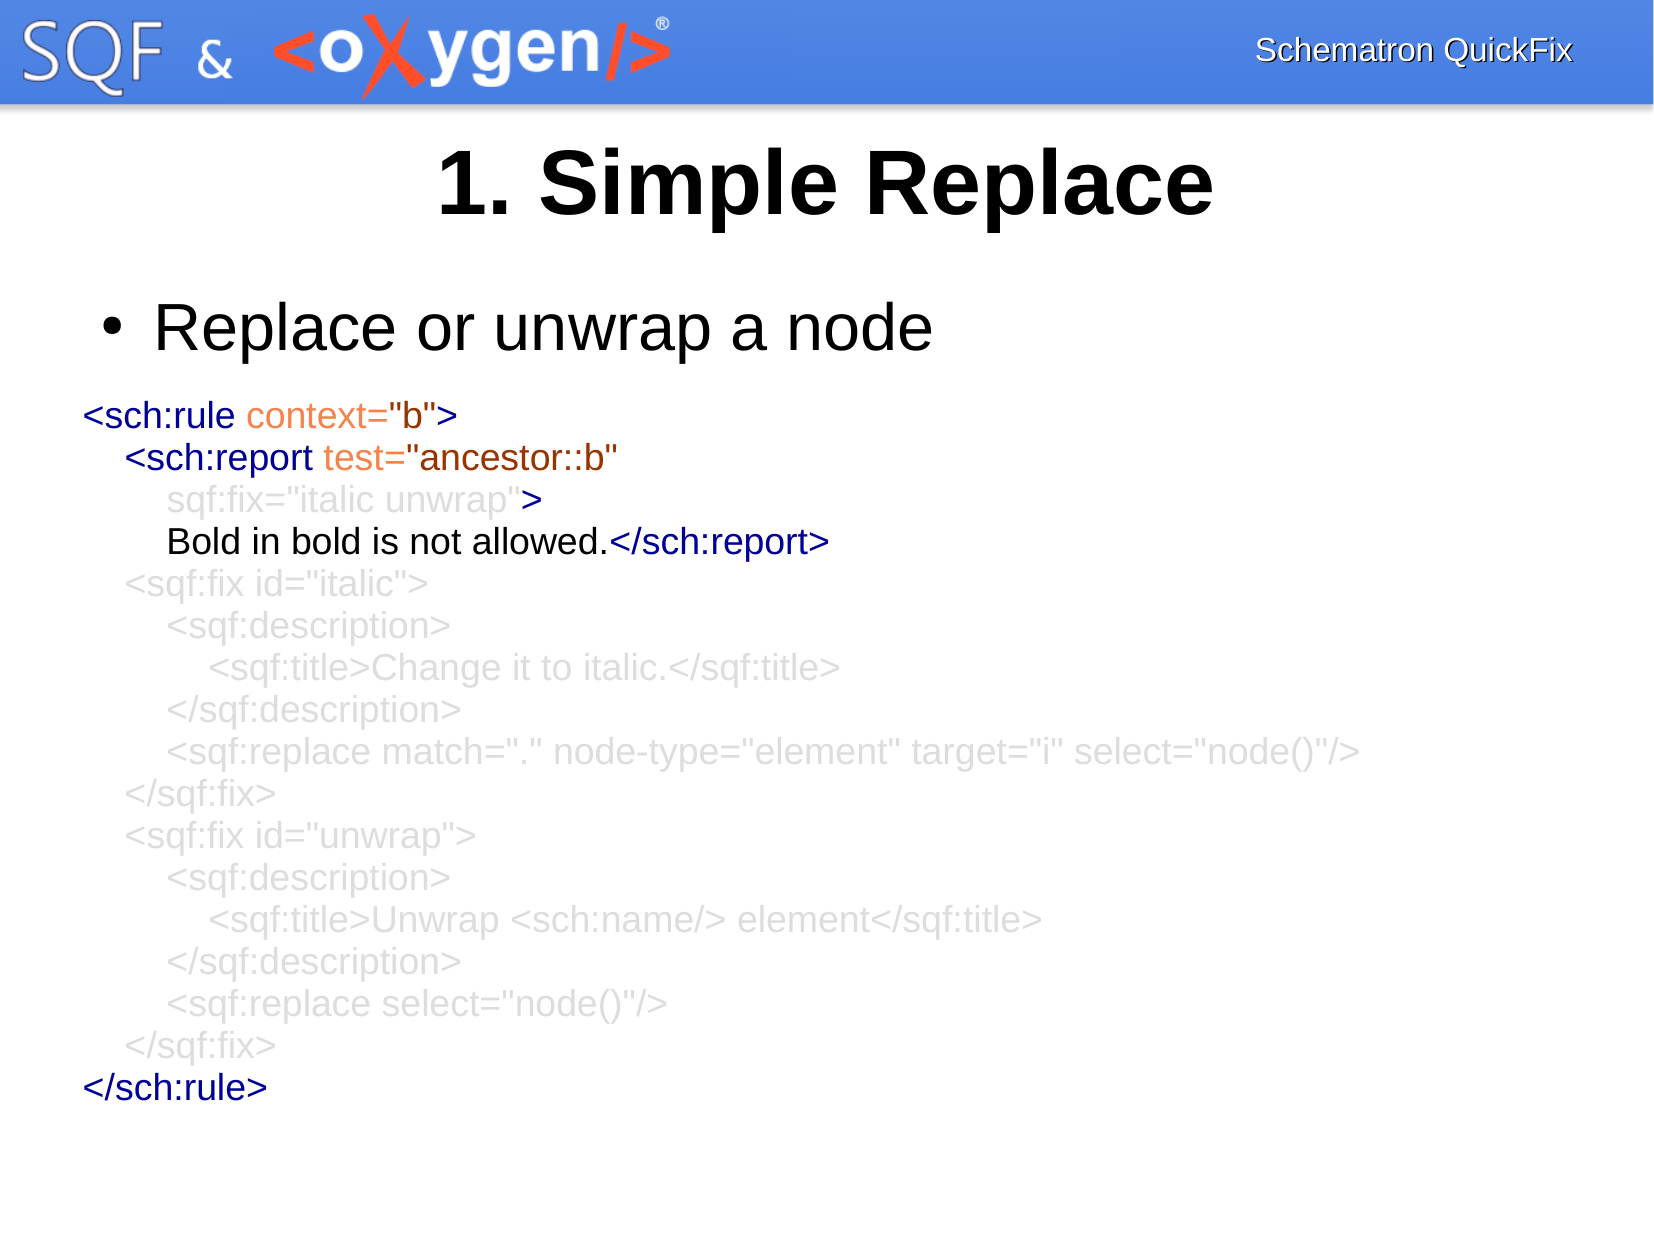

# 1. Simple Replace
Replace or unwrap a node
<sch:rule context="b">
 <sch:report test="ancestor::b"
 sqf:fix="italic unwrap">
 Bold in bold is not allowed.</sch:report>
 <sqf:fix id="italic">
 <sqf:description>
 <sqf:title>Change it to italic.</sqf:title>
 </sqf:description>
 <sqf:replace match="." node-type="element" target="i" select="node()"/>
 </sqf:fix>
 <sqf:fix id="unwrap">
 <sqf:description>
 <sqf:title>Unwrap <sch:name/> element</sqf:title>
 </sqf:description>
 <sqf:replace select="node()"/>
 </sqf:fix>
</sch:rule>